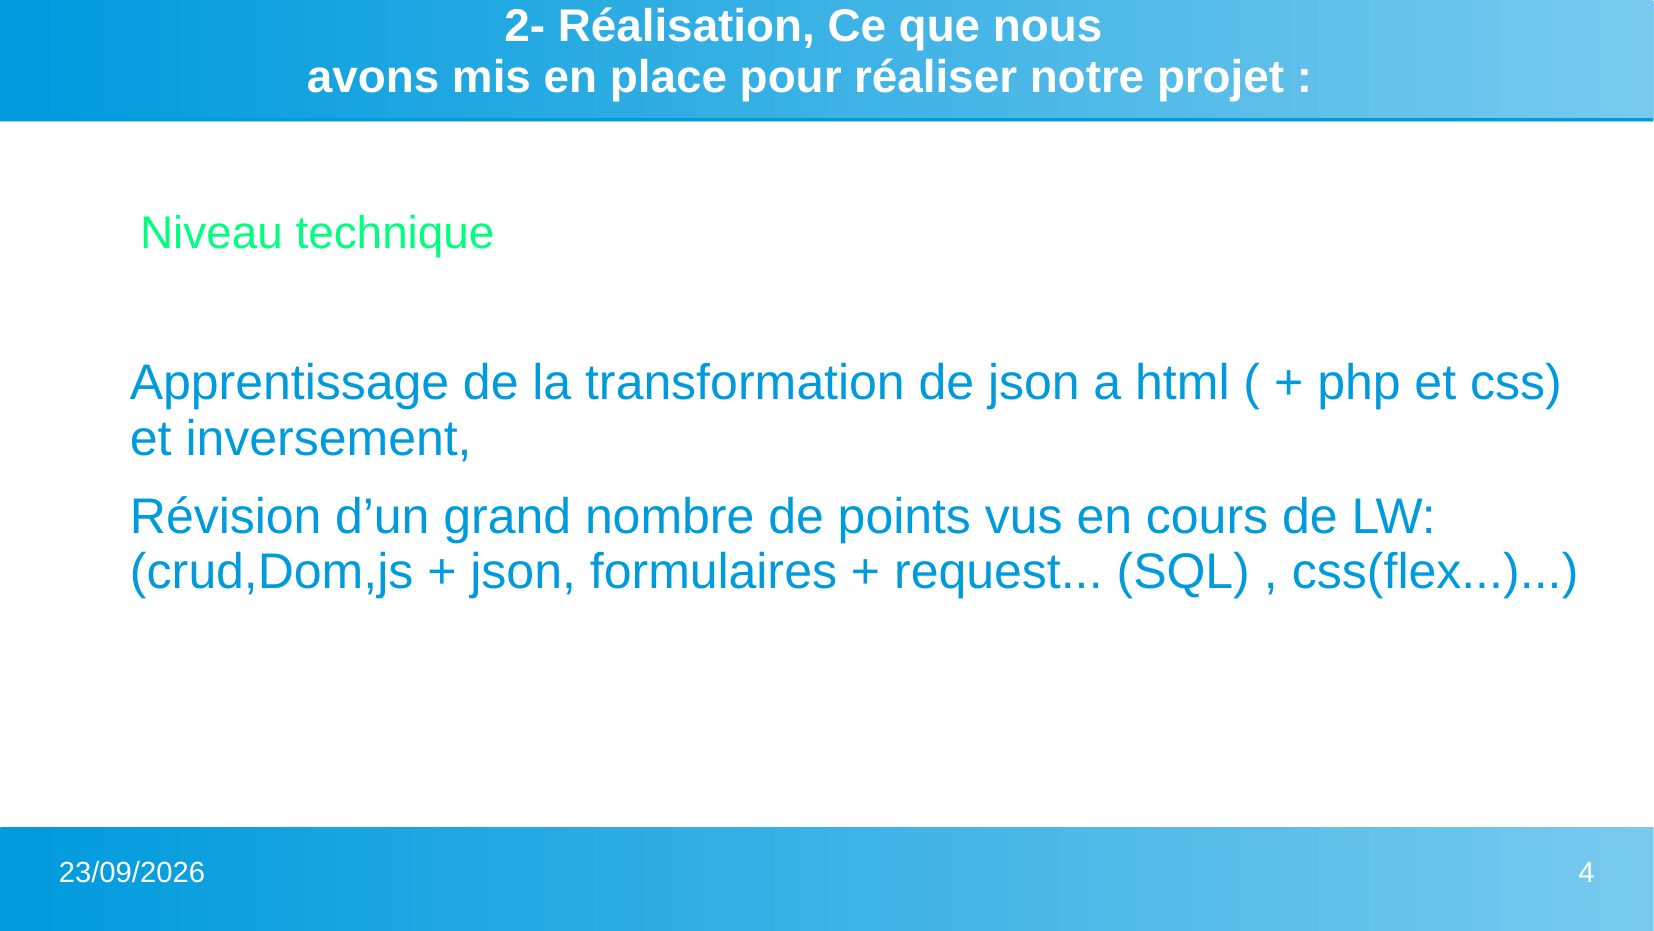

# 2- Réalisation, Ce que nous avons mis en place pour réaliser notre projet :
Niveau technique
Apprentissage de la transformation de json a html ( + php et css) et inversement,
Révision d’un grand nombre de points vus en cours de LW: (crud,Dom,js + json, formulaires + request... (SQL) , css(flex...)...)
4